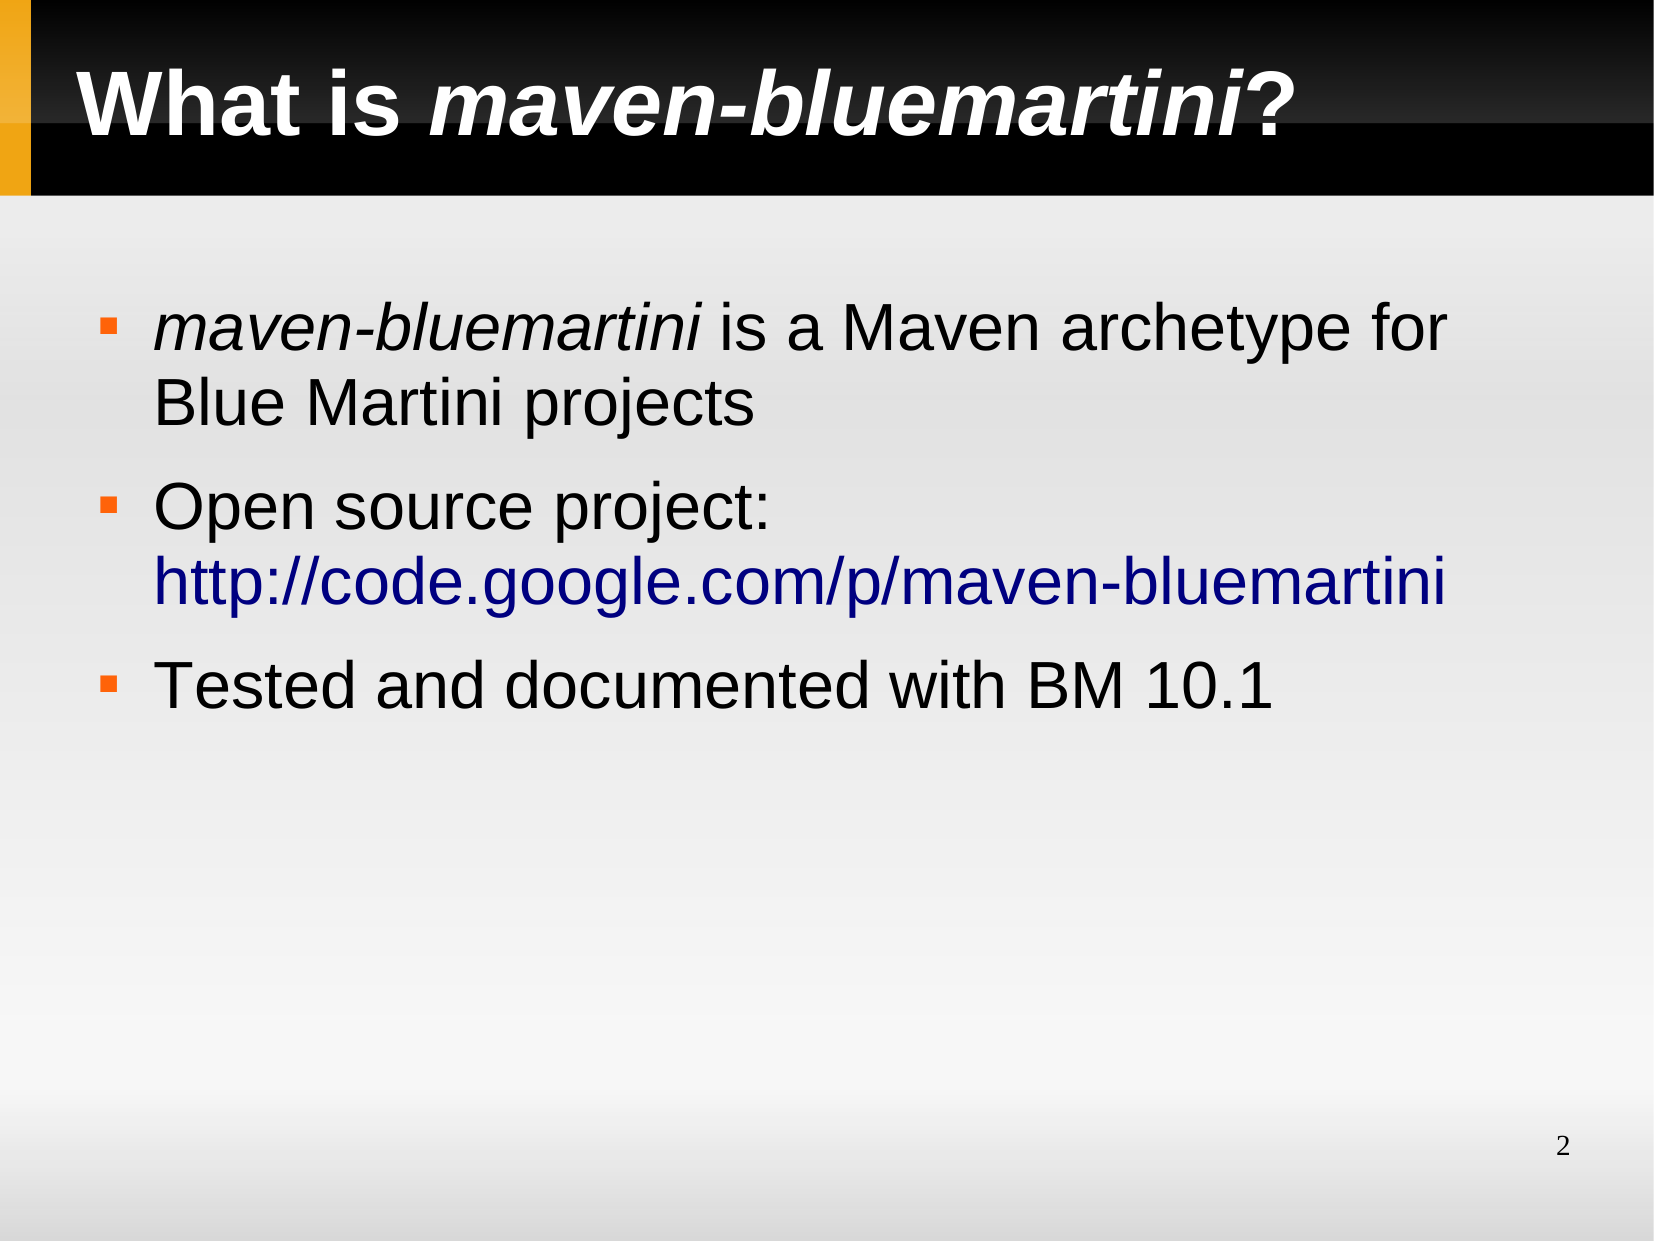

# What is maven-bluemartini?
maven-bluemartini is a Maven archetype for Blue Martini projects
Open source project: http://code.google.com/p/maven-bluemartini
Tested and documented with BM 10.1
2